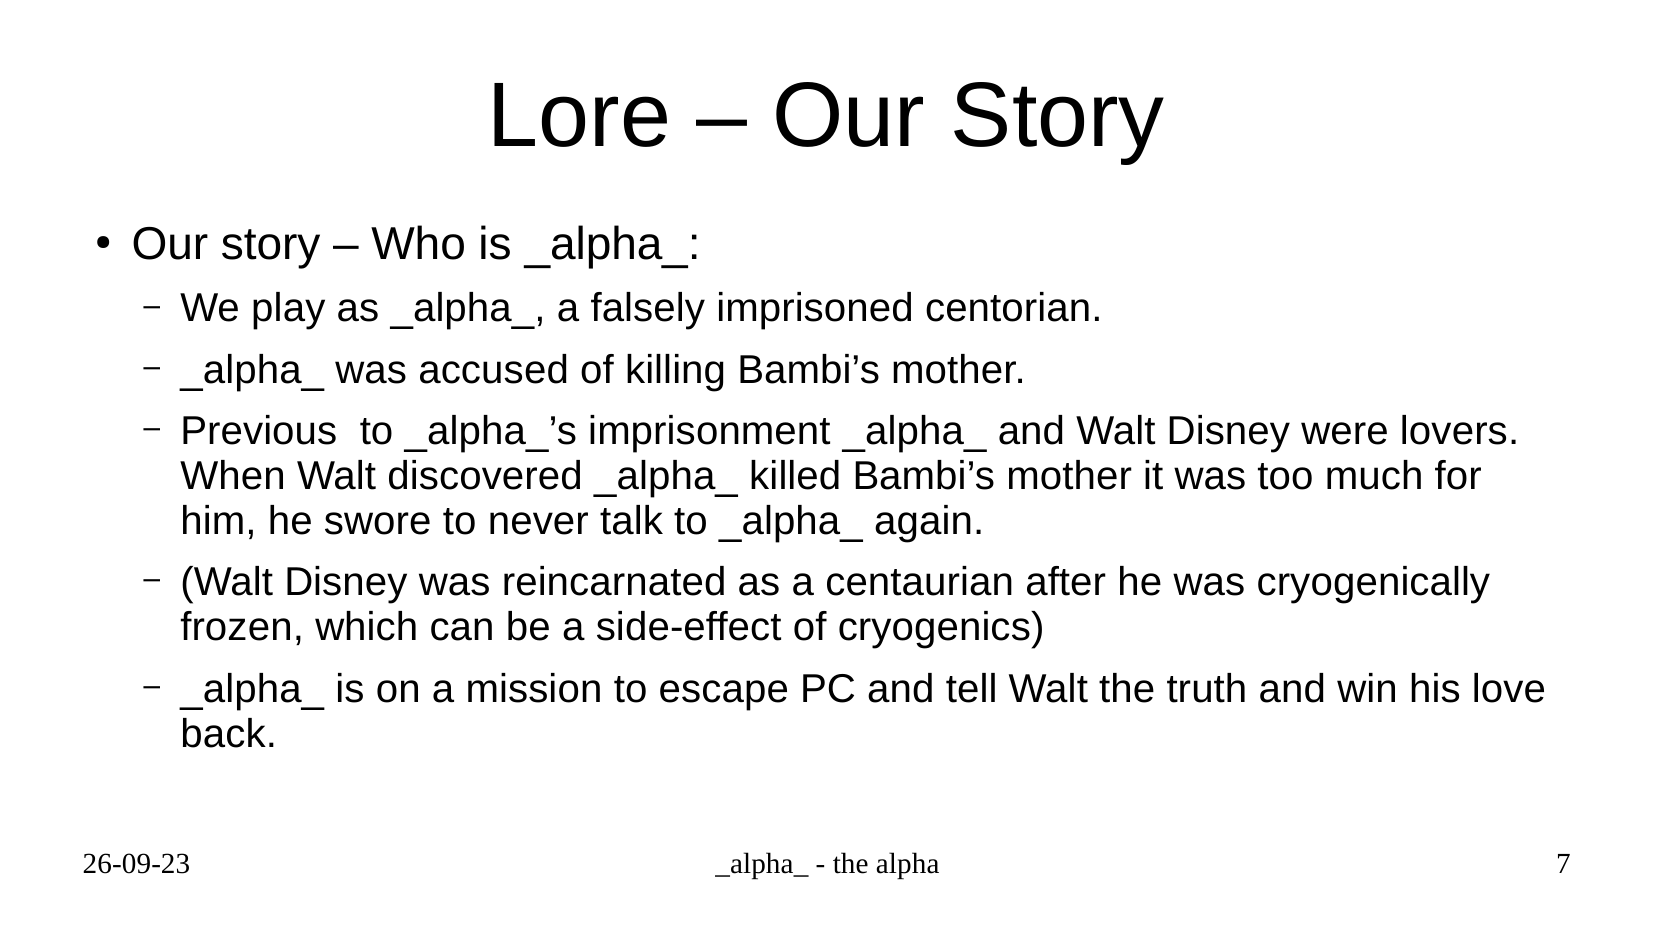

# Lore – Our Story
Our story – Who is _alpha_:
We play as _alpha_, a falsely imprisoned centorian.
_alpha_ was accused of killing Bambi’s mother.
Previous to _alpha_’s imprisonment _alpha_ and Walt Disney were lovers. When Walt discovered _alpha_ killed Bambi’s mother it was too much for him, he swore to never talk to _alpha_ again.
(Walt Disney was reincarnated as a centaurian after he was cryogenically frozen, which can be a side-effect of cryogenics)
_alpha_ is on a mission to escape PC and tell Walt the truth and win his love back.
_alpha_ - the alpha
7